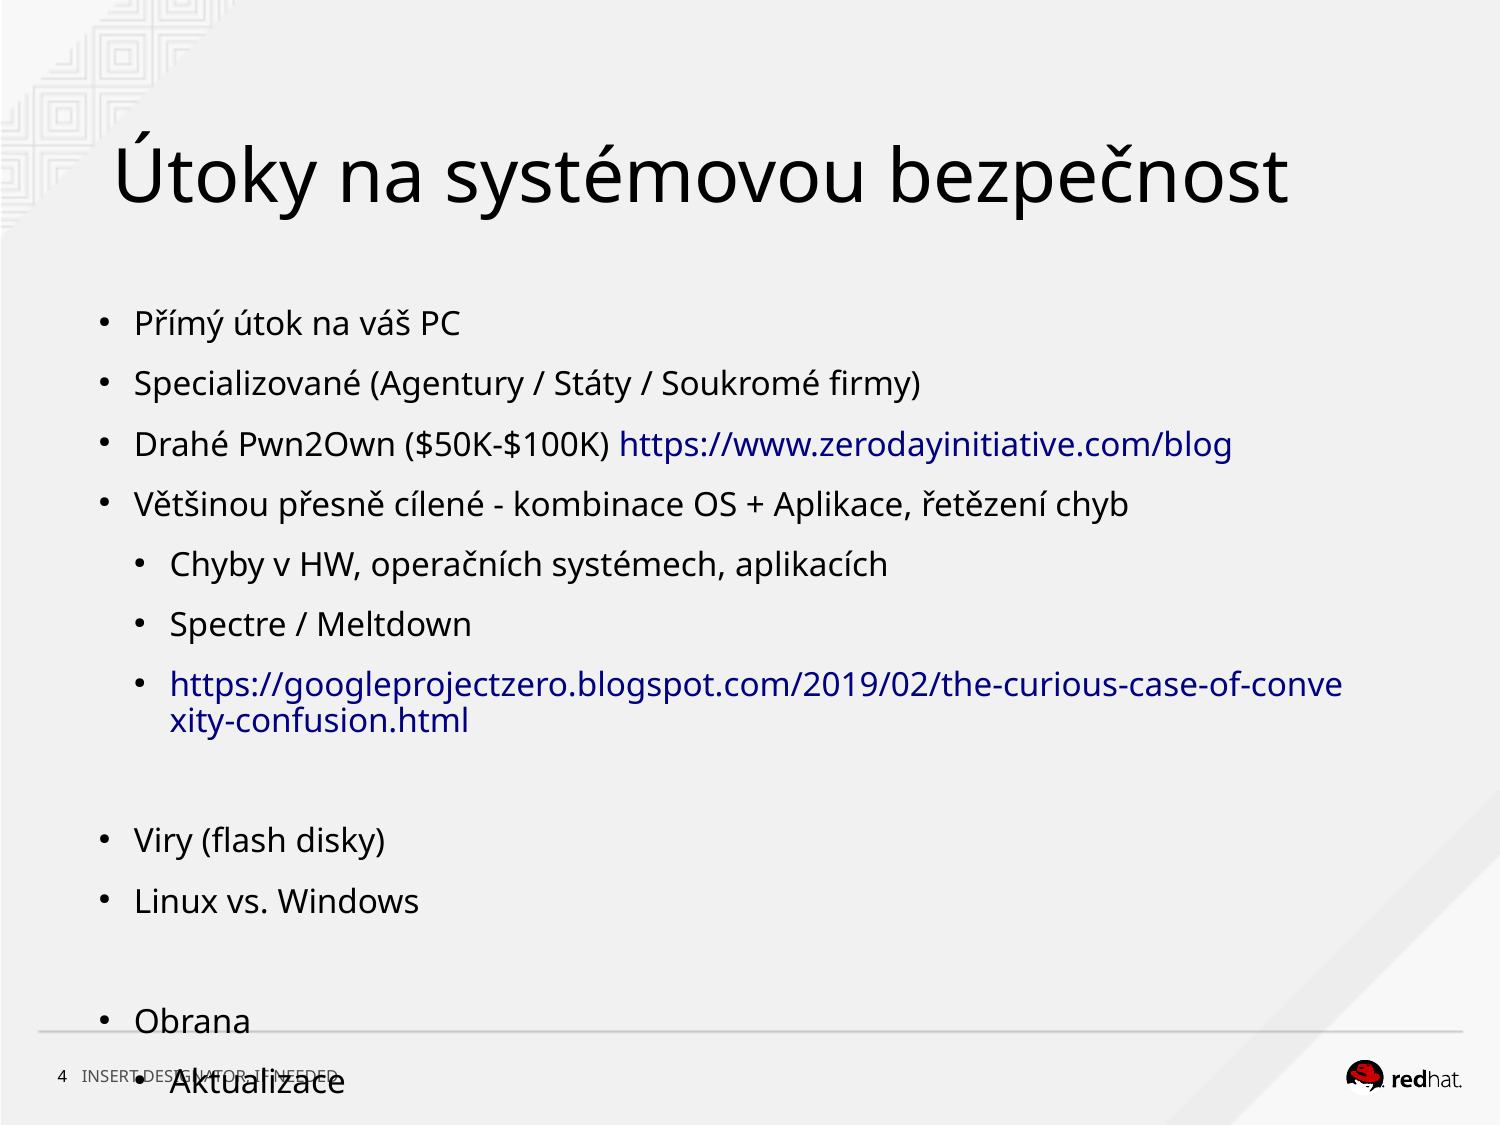

# Útoky na systémovou bezpečnost
Přímý útok na váš PC
Specializované (Agentury / Státy / Soukromé firmy)
Drahé Pwn2Own ($50K-$100K) https://www.zerodayinitiative.com/blog
Většinou přesně cílené - kombinace OS + Aplikace, řetězení chyb
Chyby v HW, operačních systémech, aplikacích
Spectre / Meltdown
https://googleprojectzero.blogspot.com/2019/02/the-curious-case-of-convexity-confusion.html
Viry (flash disky)
Linux vs. Windows
Obrana
Aktualizace
Windows Defender (ne antiviry)
4
INSERT DESIGNATOR, IF NEEDED